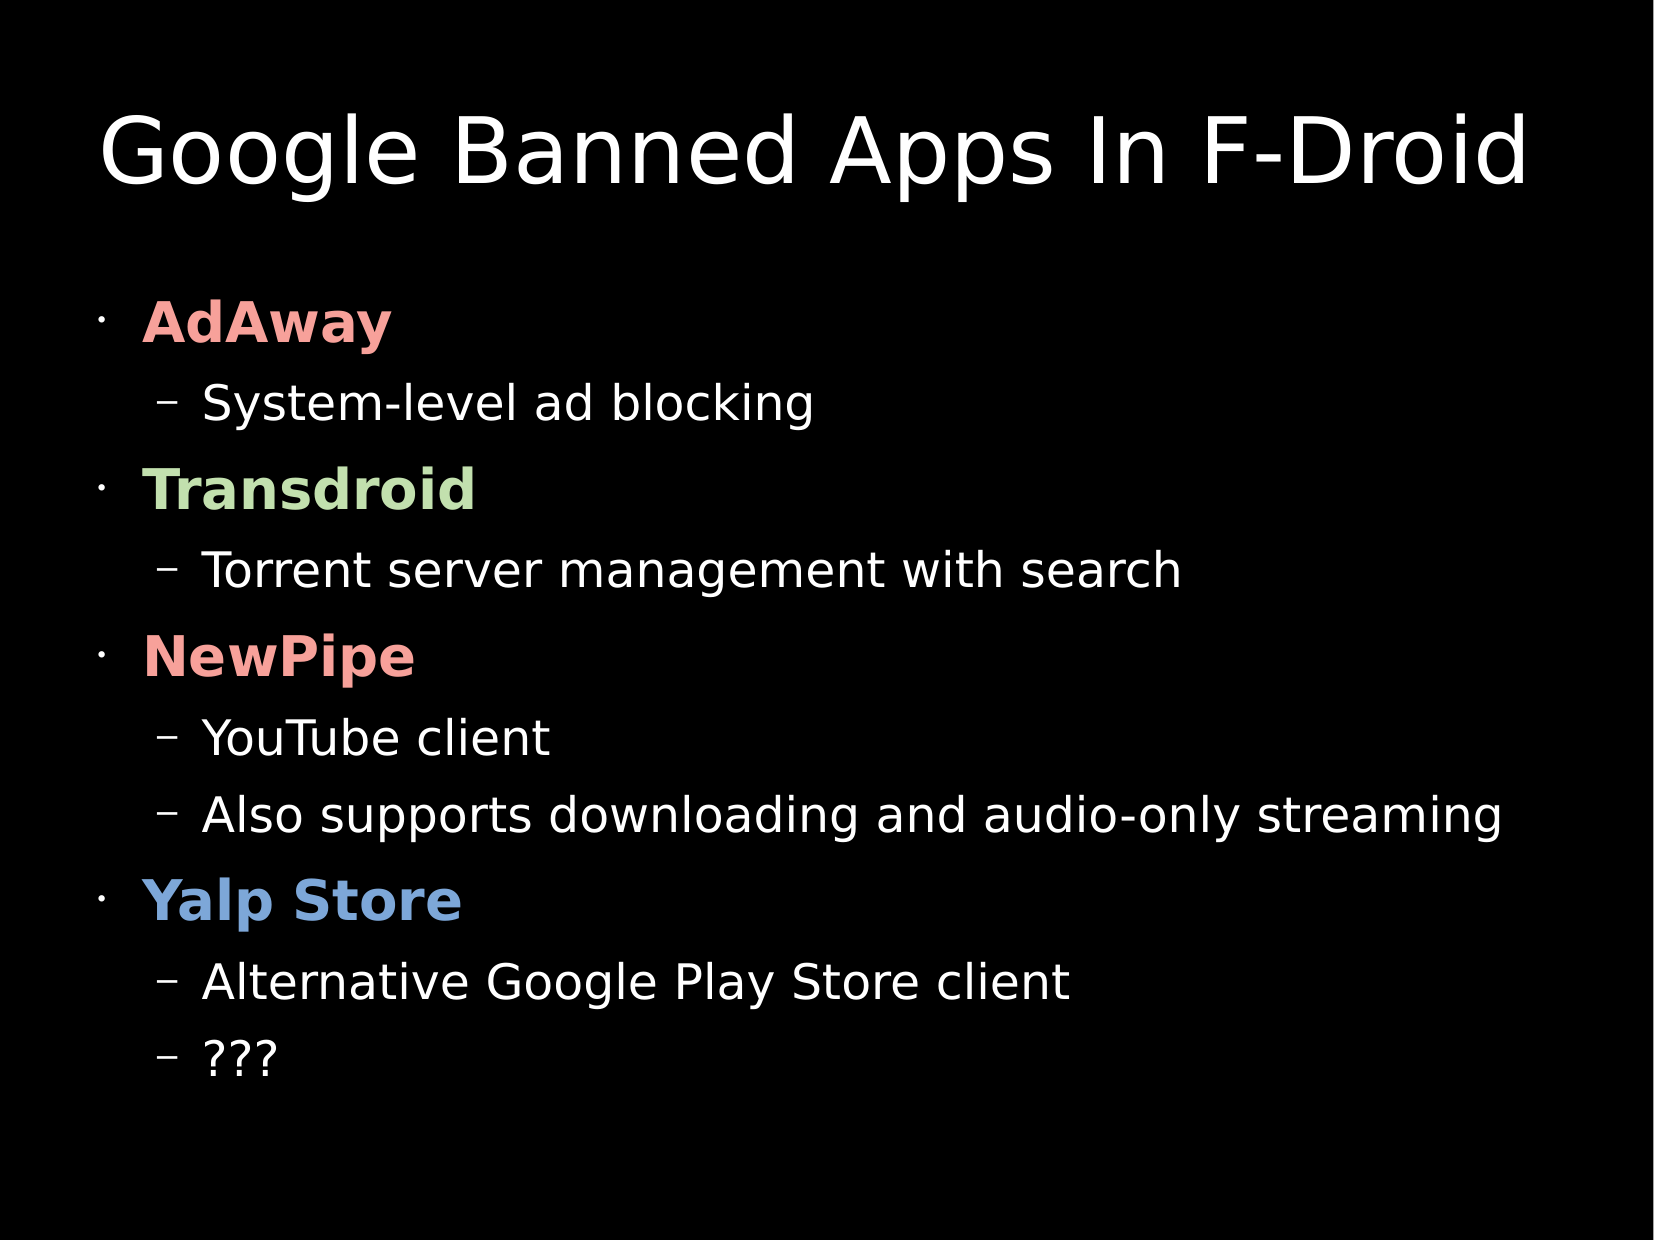

# Google Banned Apps In F-Droid
AdAway
System-level ad blocking
Transdroid
Torrent server management with search
NewPipe
YouTube client
Also supports downloading and audio-only streaming
Yalp Store
Alternative Google Play Store client
???